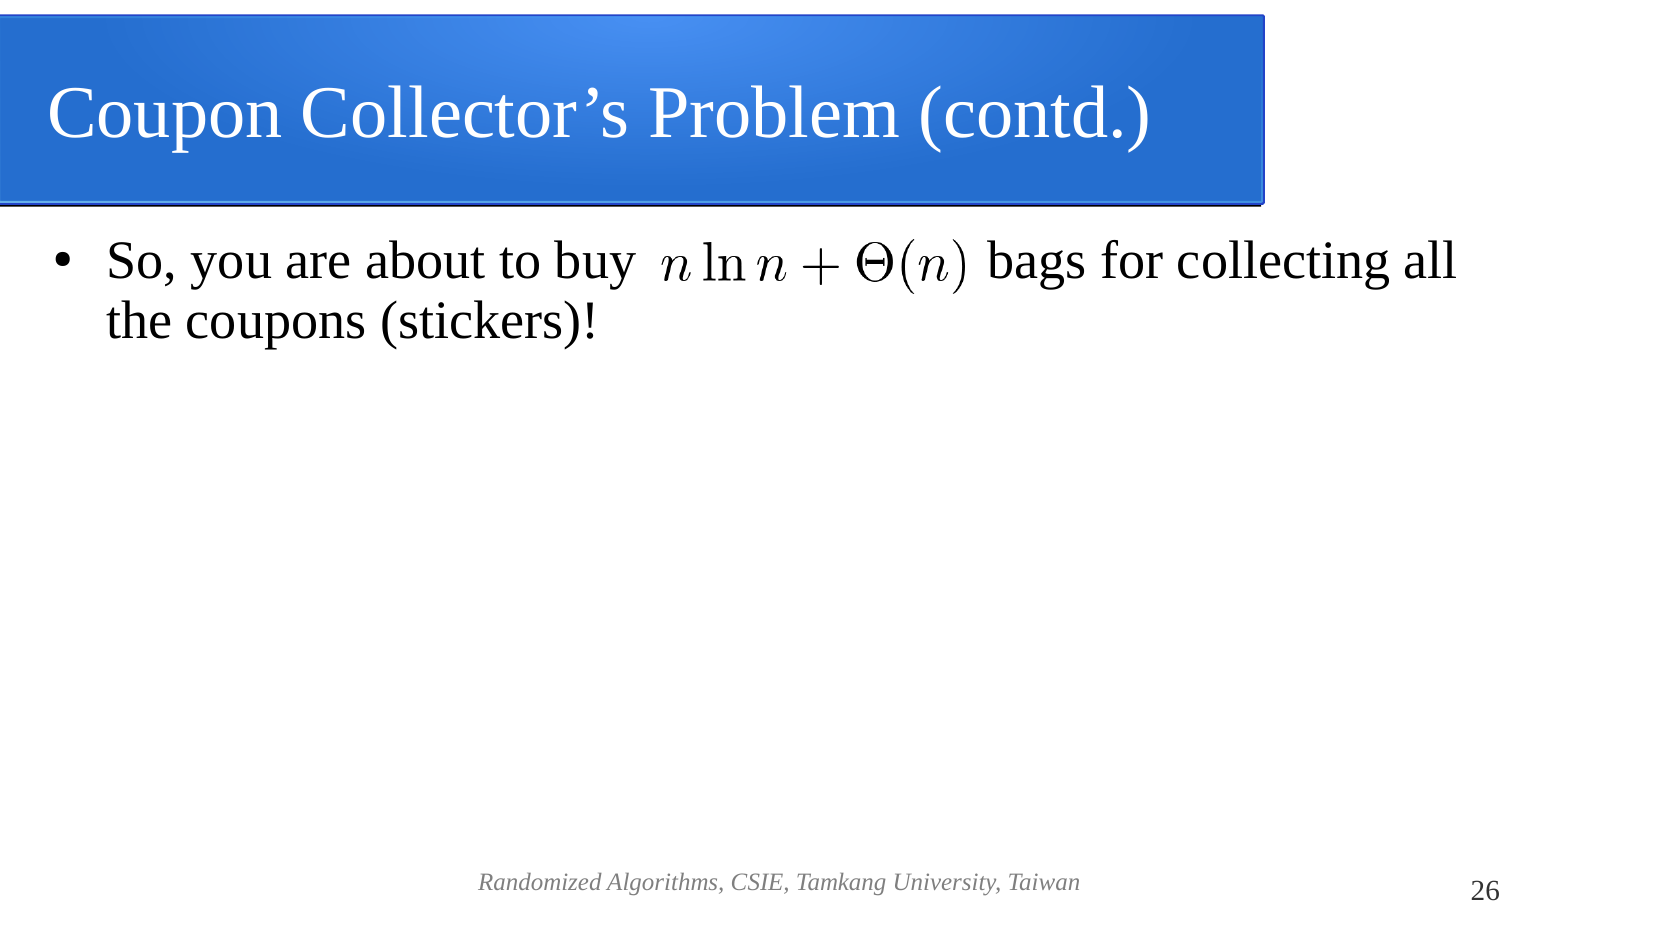

# Coupon Collector’s Problem (contd.)
So, you are about to buy bags for collecting all the coupons (stickers)!
Randomized Algorithms, CSIE, Tamkang University, Taiwan
26